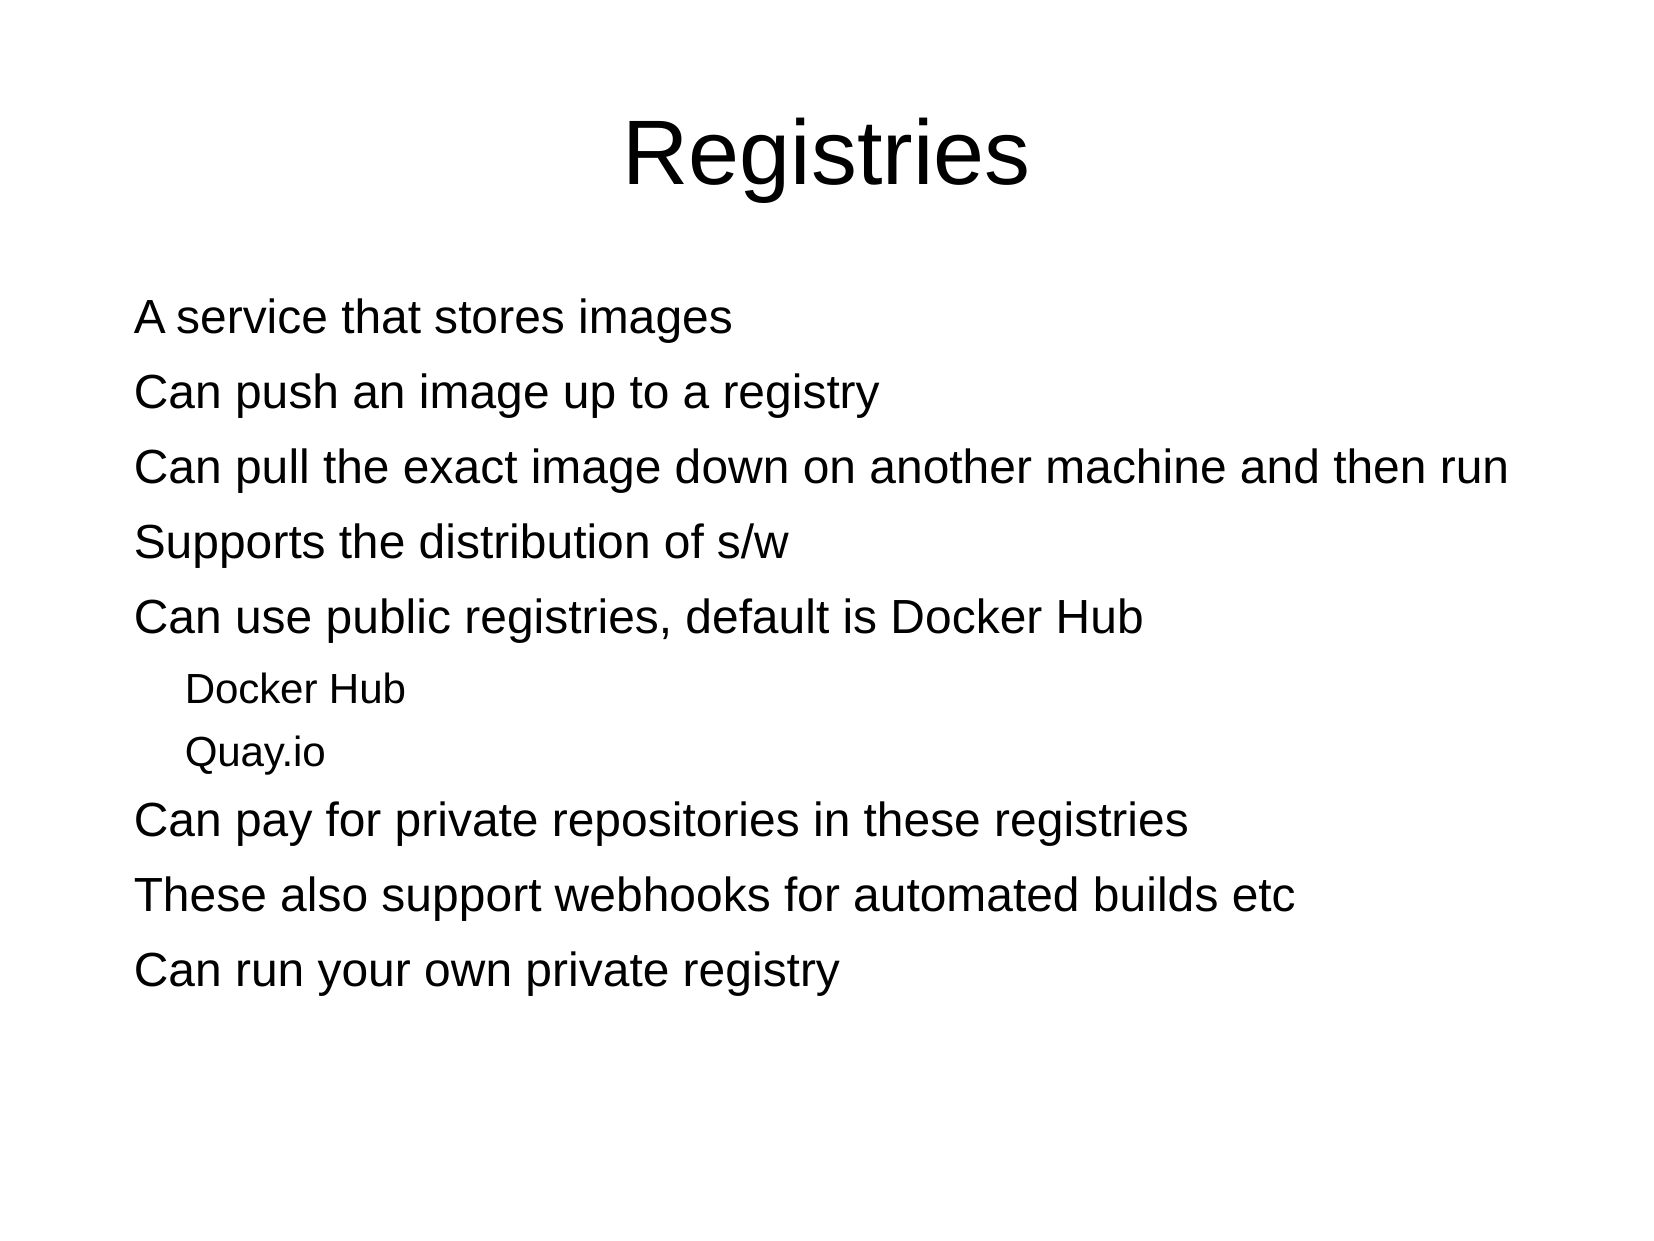

# Registries
A service that stores images
Can push an image up to a registry
Can pull the exact image down on another machine and then run
Supports the distribution of s/w
Can use public registries, default is Docker Hub
Docker Hub
Quay.io
Can pay for private repositories in these registries
These also support webhooks for automated builds etc
Can run your own private registry